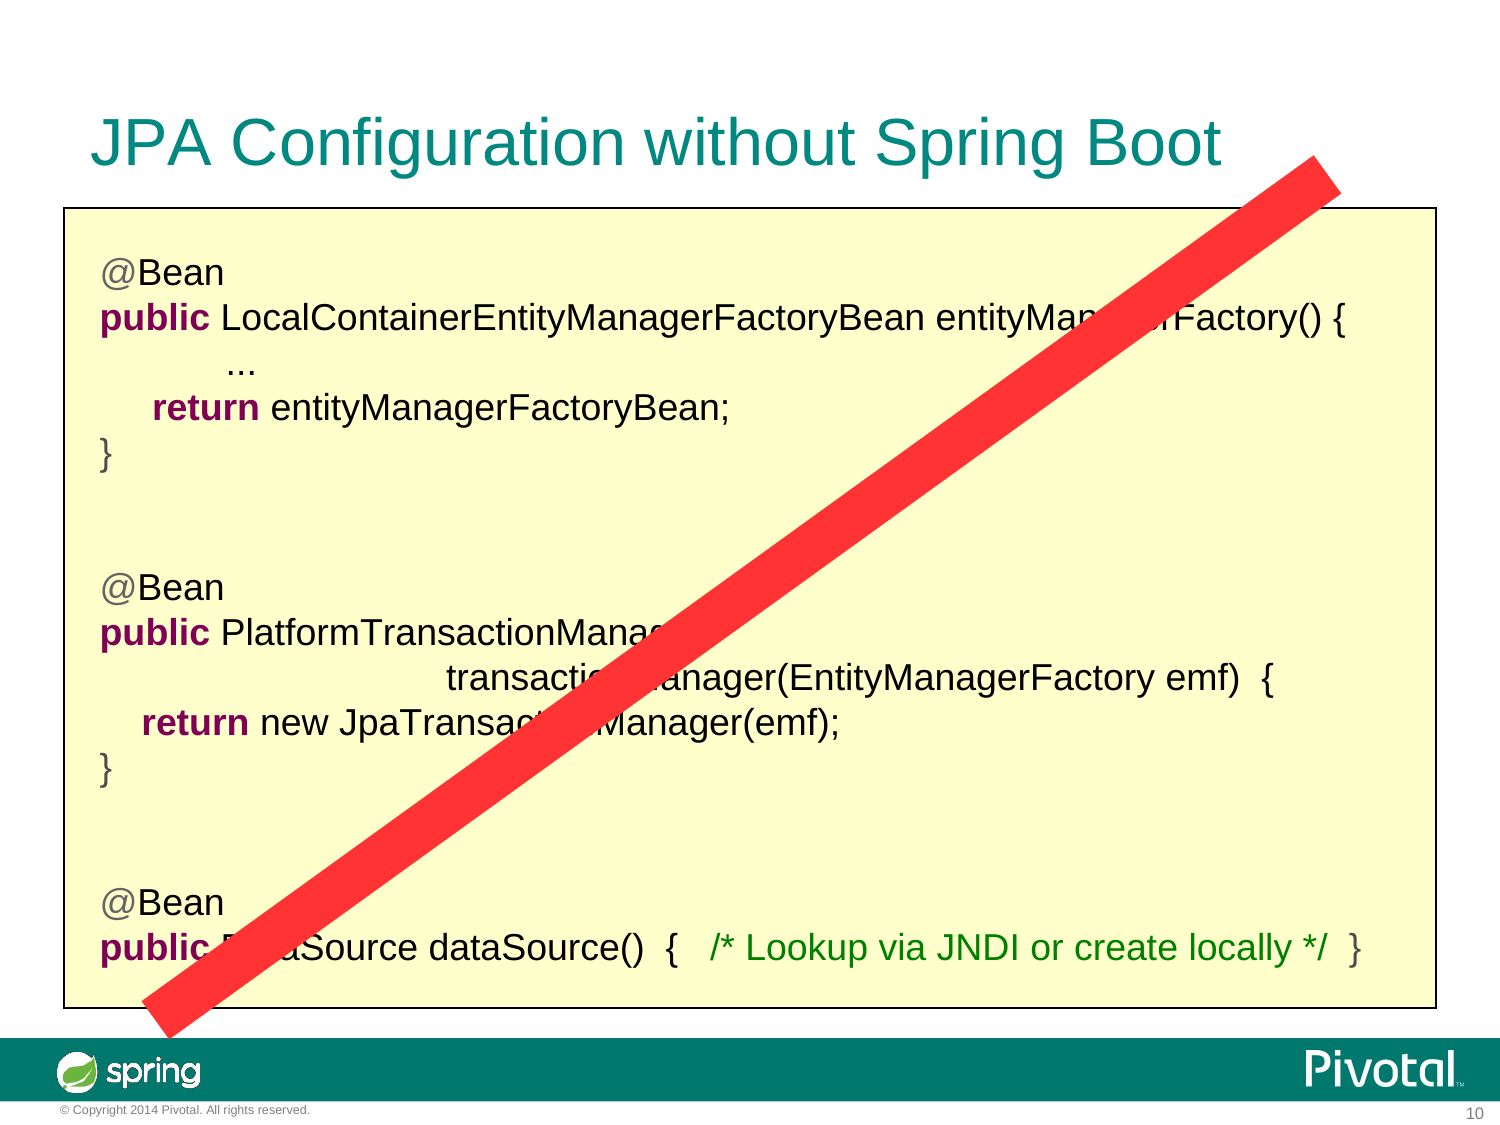

# JPA Configuration without Spring Boot
 @Bean
 public LocalContainerEntityManagerFactoryBean entityManagerFactory() {
 ...
 return entityManagerFactoryBean;
 }
 @Bean
 public PlatformTransactionManager
 transactionManager(EntityManagerFactory emf) {
 return new JpaTransactionManager(emf);
 }
 @Bean
 public DataSource dataSource() { /* Lookup via JNDI or create locally */ }